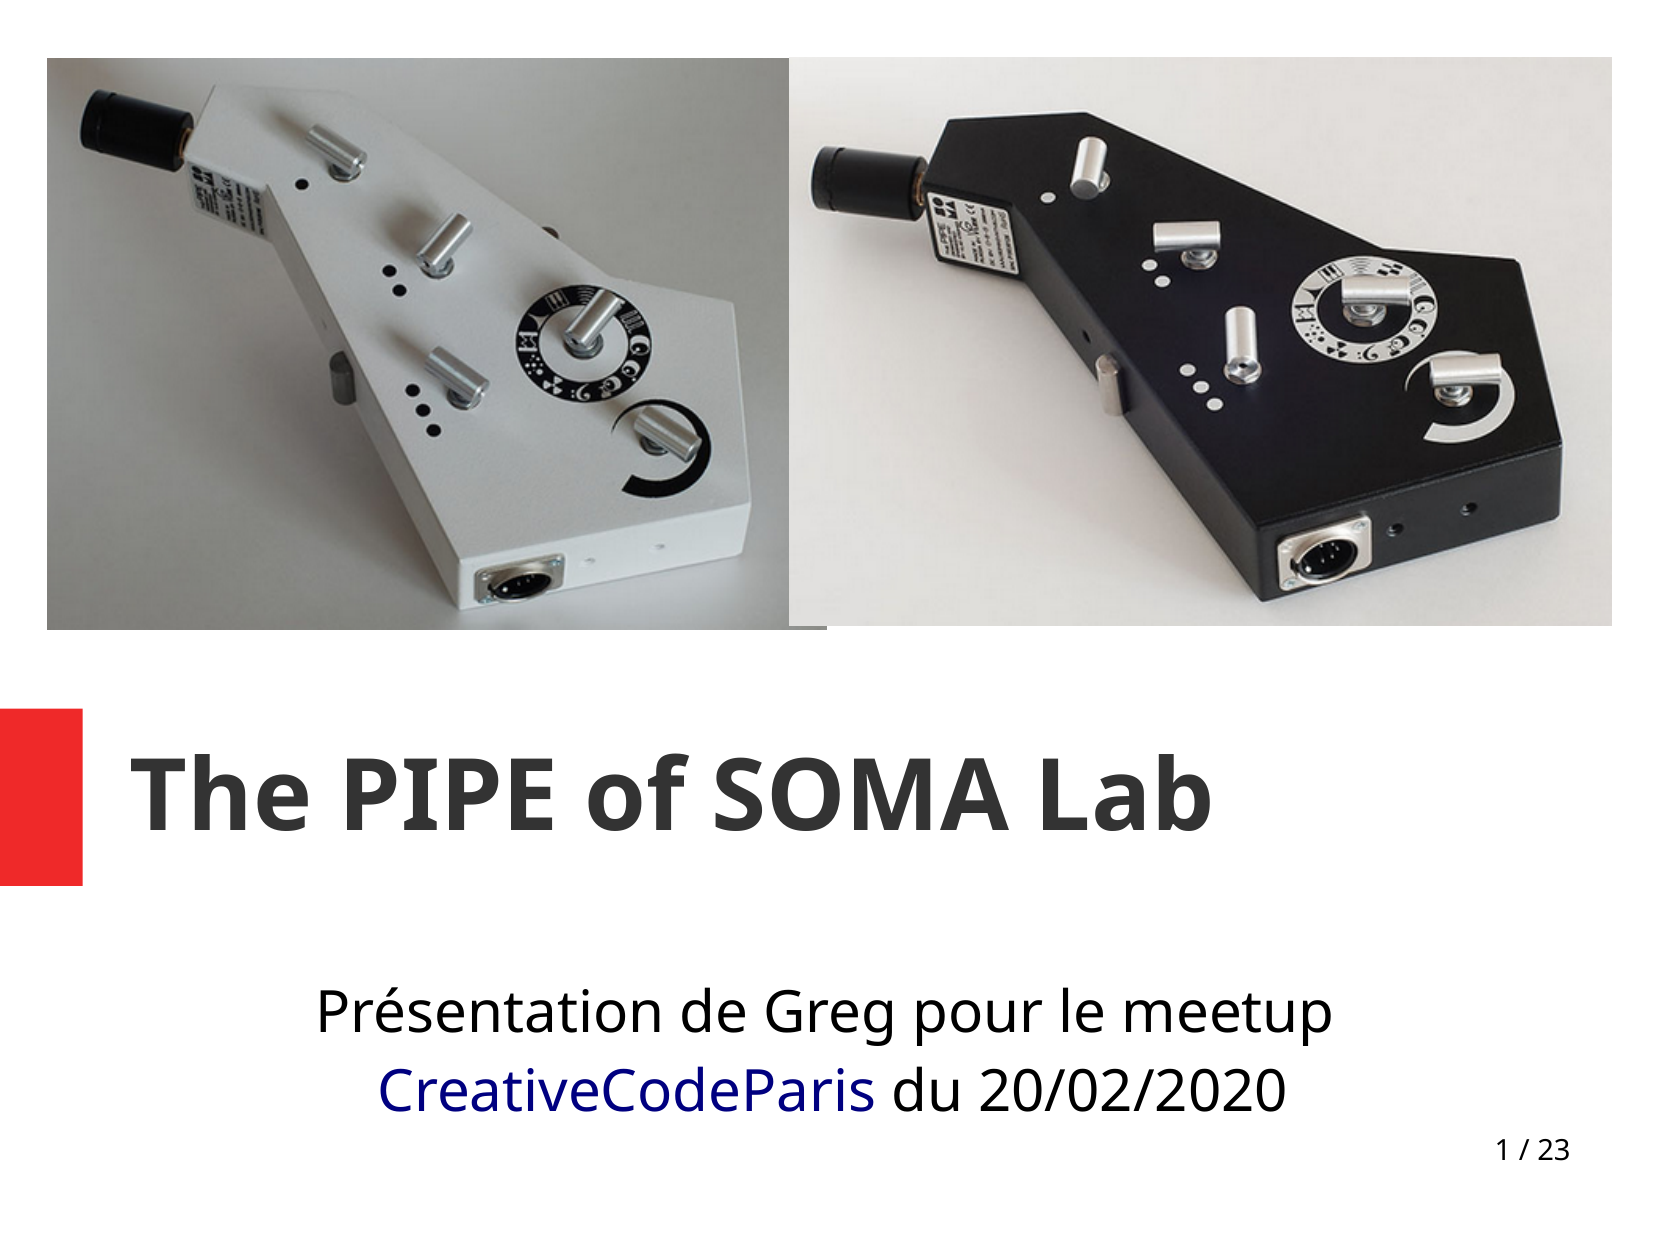

# The PIPE of SOMA Lab
Présentation de Greg pour le meetup CreativeCodeParis du 20/02/2020
1